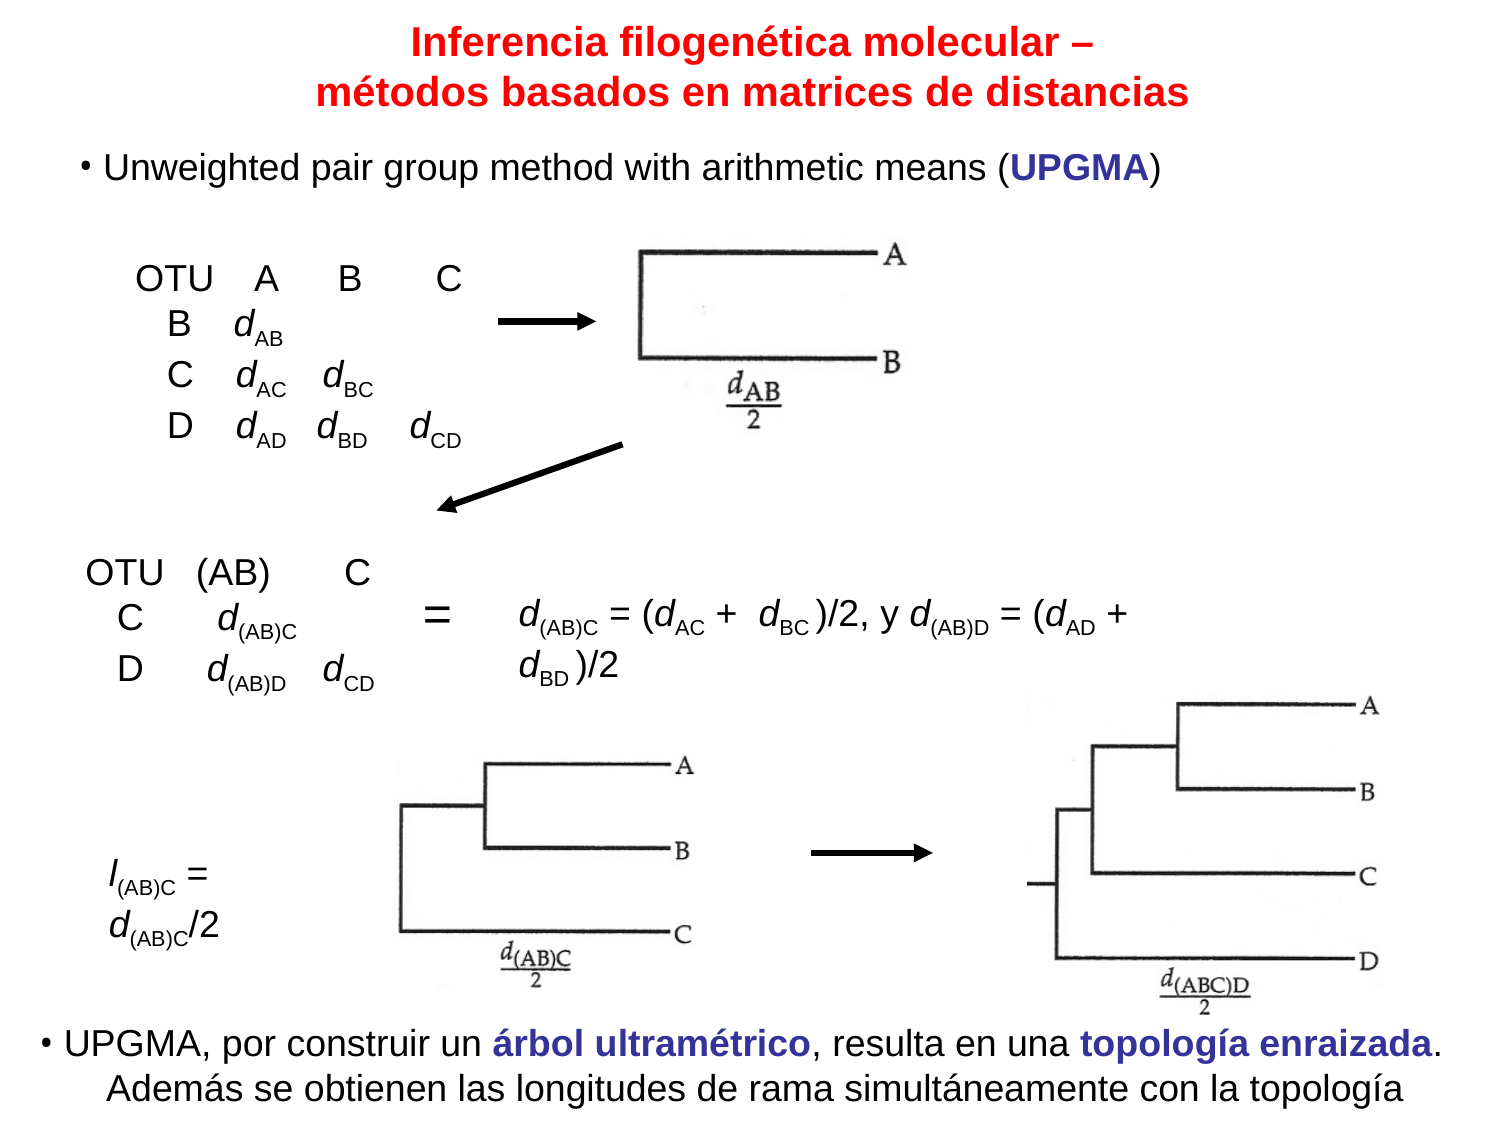

Inferencia filogenética molecular –
métodos basados en matrices de distancias
 Unweighted pair group method with arithmetic means (UPGMA)
OTU A	 B C
 B dAB
 C dAC dBC
 D dAD dBD dCD
OTU (AB) C
 C d(AB)C
 D d(AB)D dCD
=
d(AB)C = (dAC + dBC )/2, y d(AB)D = (dAD + dBD )/2
l(AB)C = d(AB)C/2
 UPGMA, por construir un árbol ultramétrico, resulta en una topología enraizada.
 Además se obtienen las longitudes de rama simultáneamente con la topología